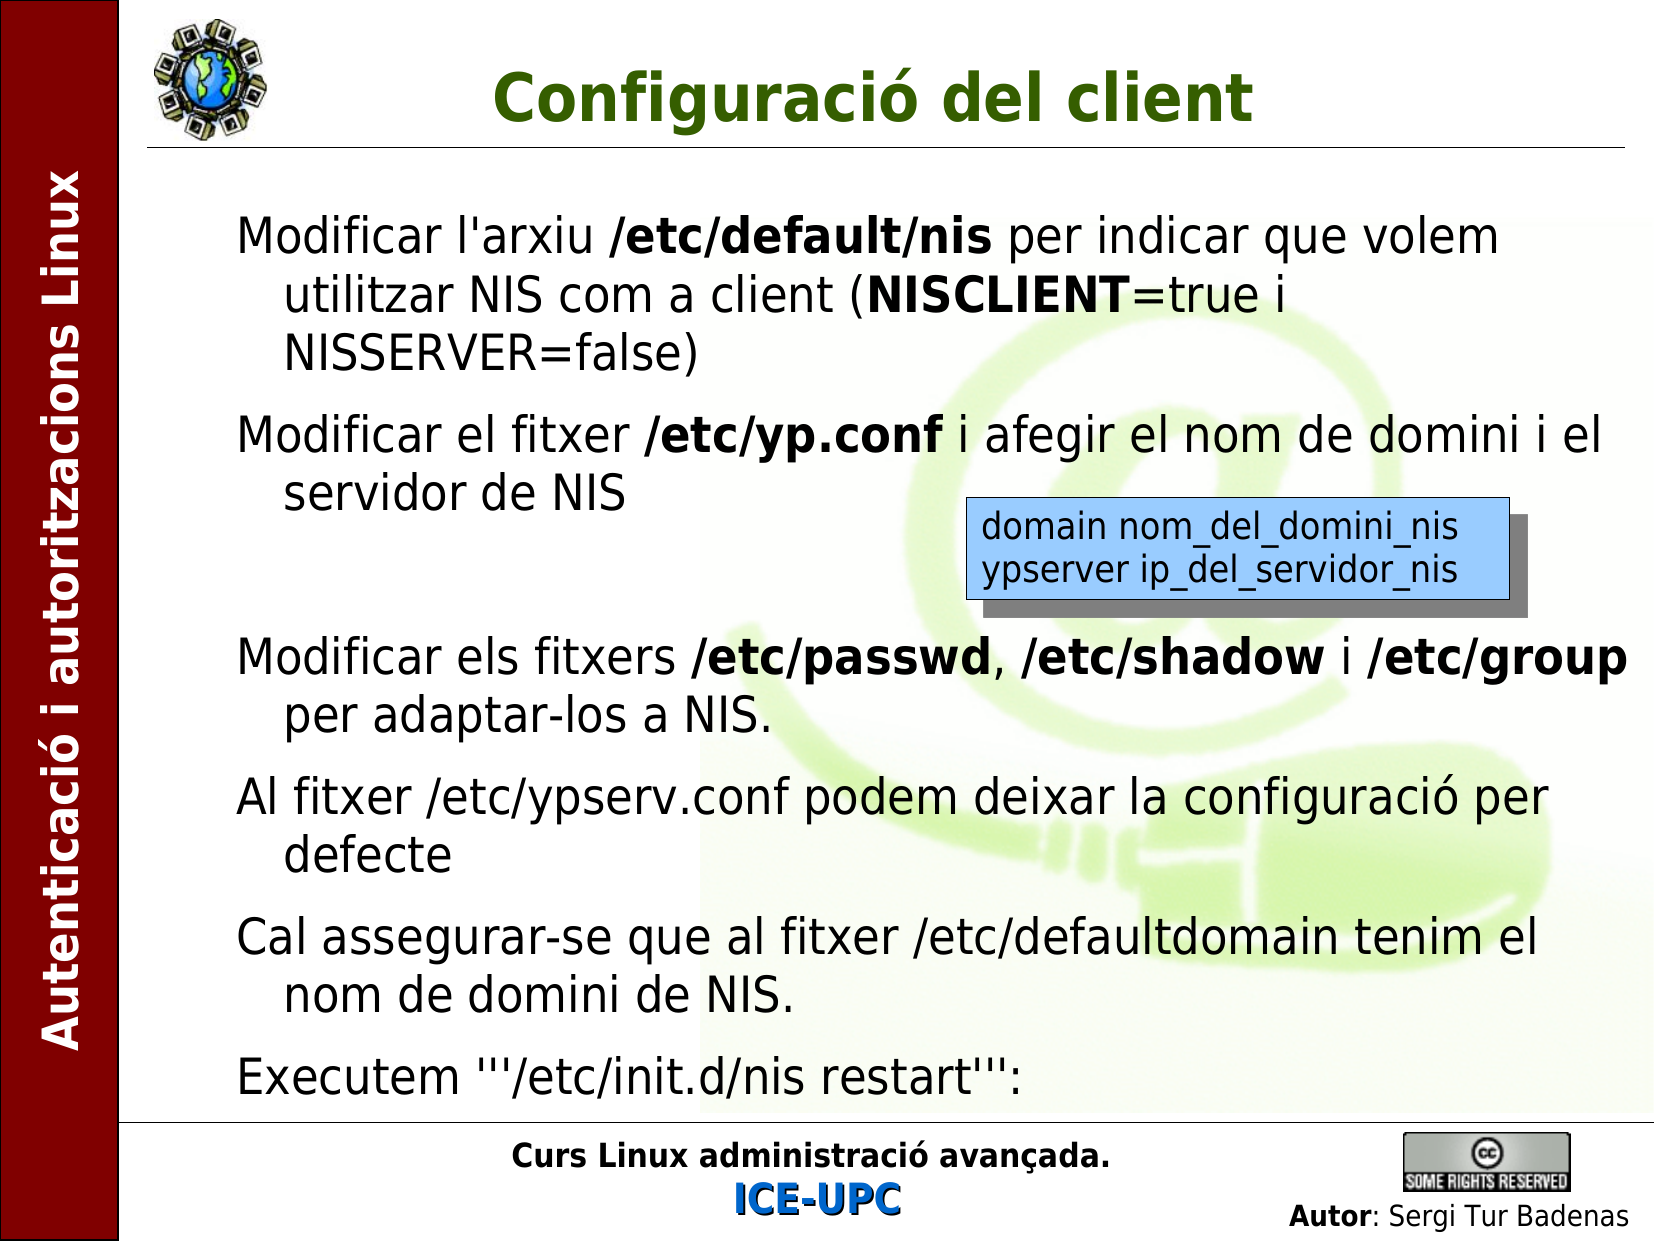

# Configuració del client
Modificar l'arxiu /etc/default/nis per indicar que volem utilitzar NIS com a client (NISCLIENT=true i NISSERVER=false)
Modificar el fitxer /etc/yp.conf i afegir el nom de domini i el servidor de NIS
Modificar els fitxers /etc/passwd, /etc/shadow i /etc/group per adaptar-los a NIS.
Al fitxer /etc/ypserv.conf podem deixar la configuració per defecte
Cal assegurar-se que al fitxer /etc/defaultdomain tenim el nom de domini de NIS.
Executem '''/etc/init.d/nis restart''':
domain nom_del_domini_nis
ypserver ip_del_servidor_nis